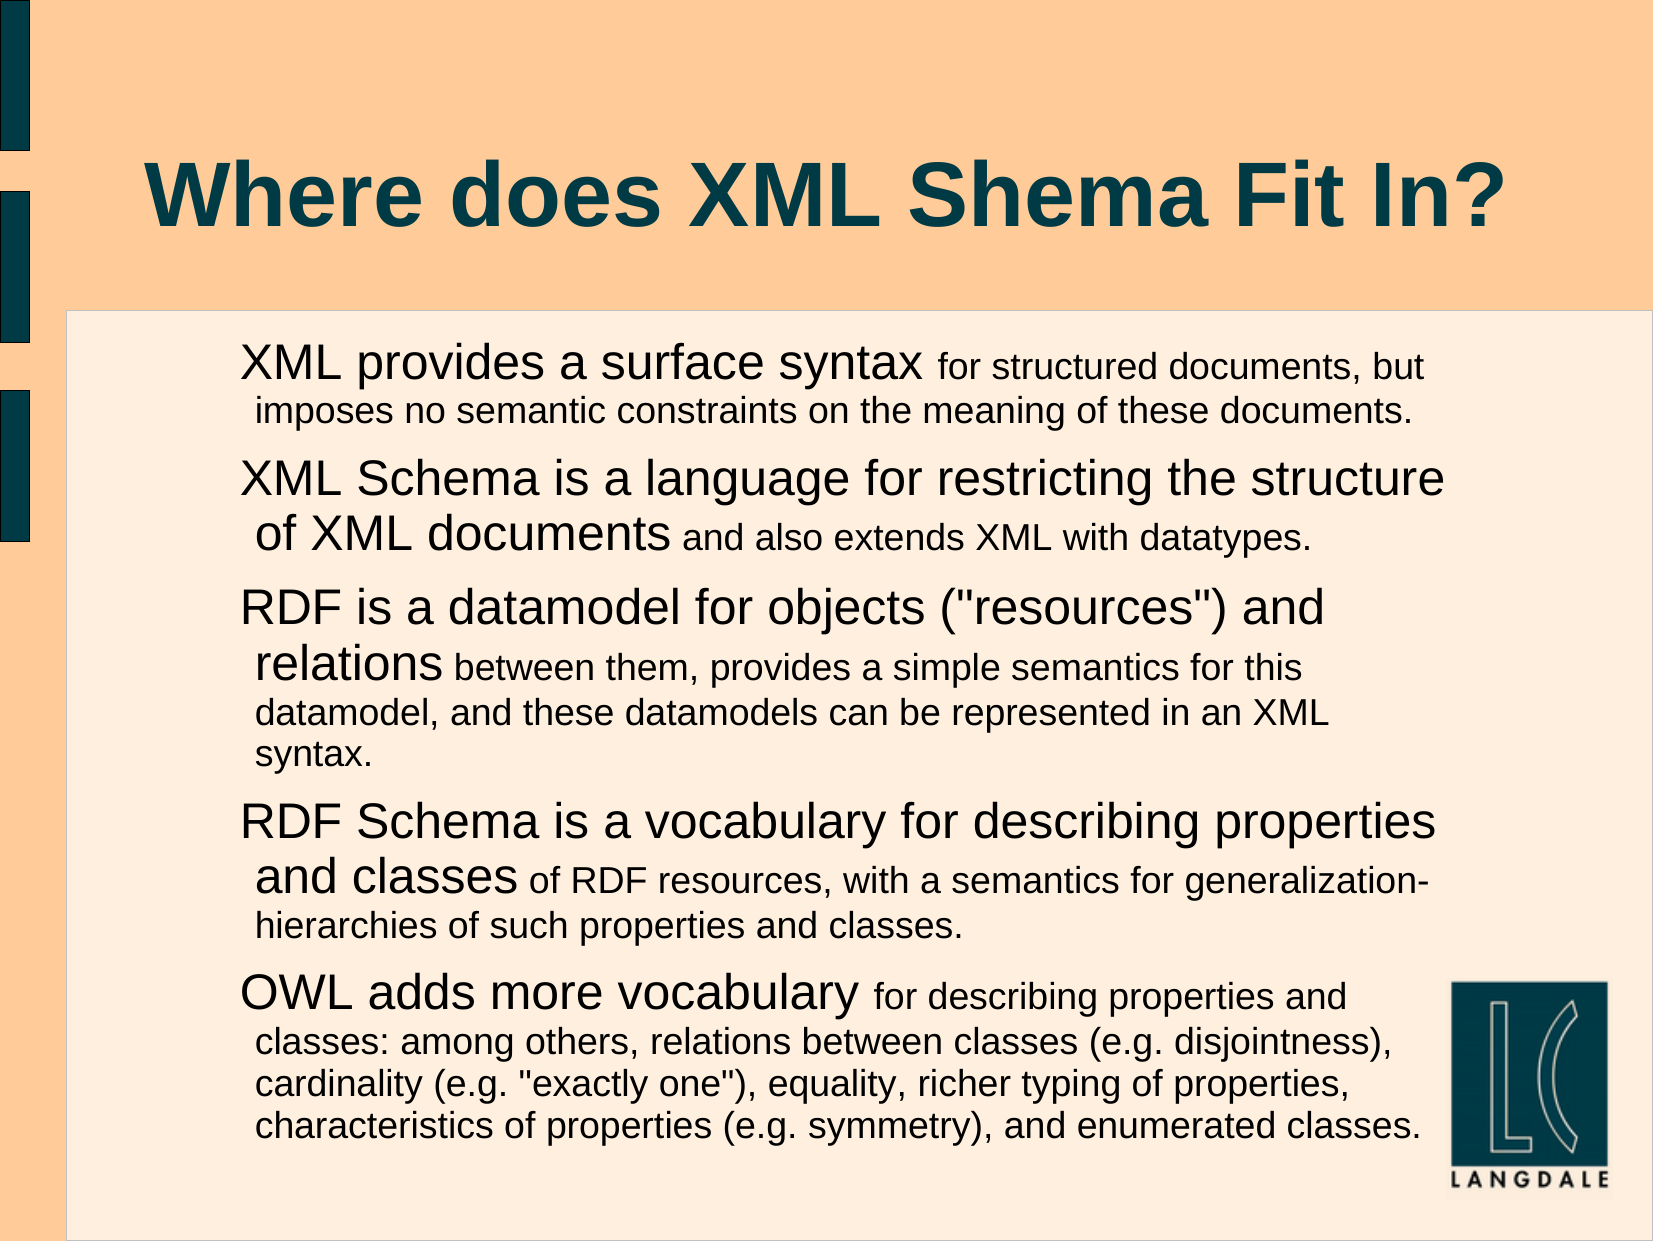

# Where does XML Shema Fit In?
XML provides a surface syntax for structured documents, but imposes no semantic constraints on the meaning of these documents.
XML Schema is a language for restricting the structure of XML documents and also extends XML with datatypes.
RDF is a datamodel for objects ("resources") and relations between them, provides a simple semantics for this datamodel, and these datamodels can be represented in an XML syntax.
RDF Schema is a vocabulary for describing properties and classes of RDF resources, with a semantics for generalization-hierarchies of such properties and classes.
OWL adds more vocabulary for describing properties and classes: among others, relations between classes (e.g. disjointness), cardinality (e.g. "exactly one"), equality, richer typing of properties, characteristics of properties (e.g. symmetry), and enumerated classes.